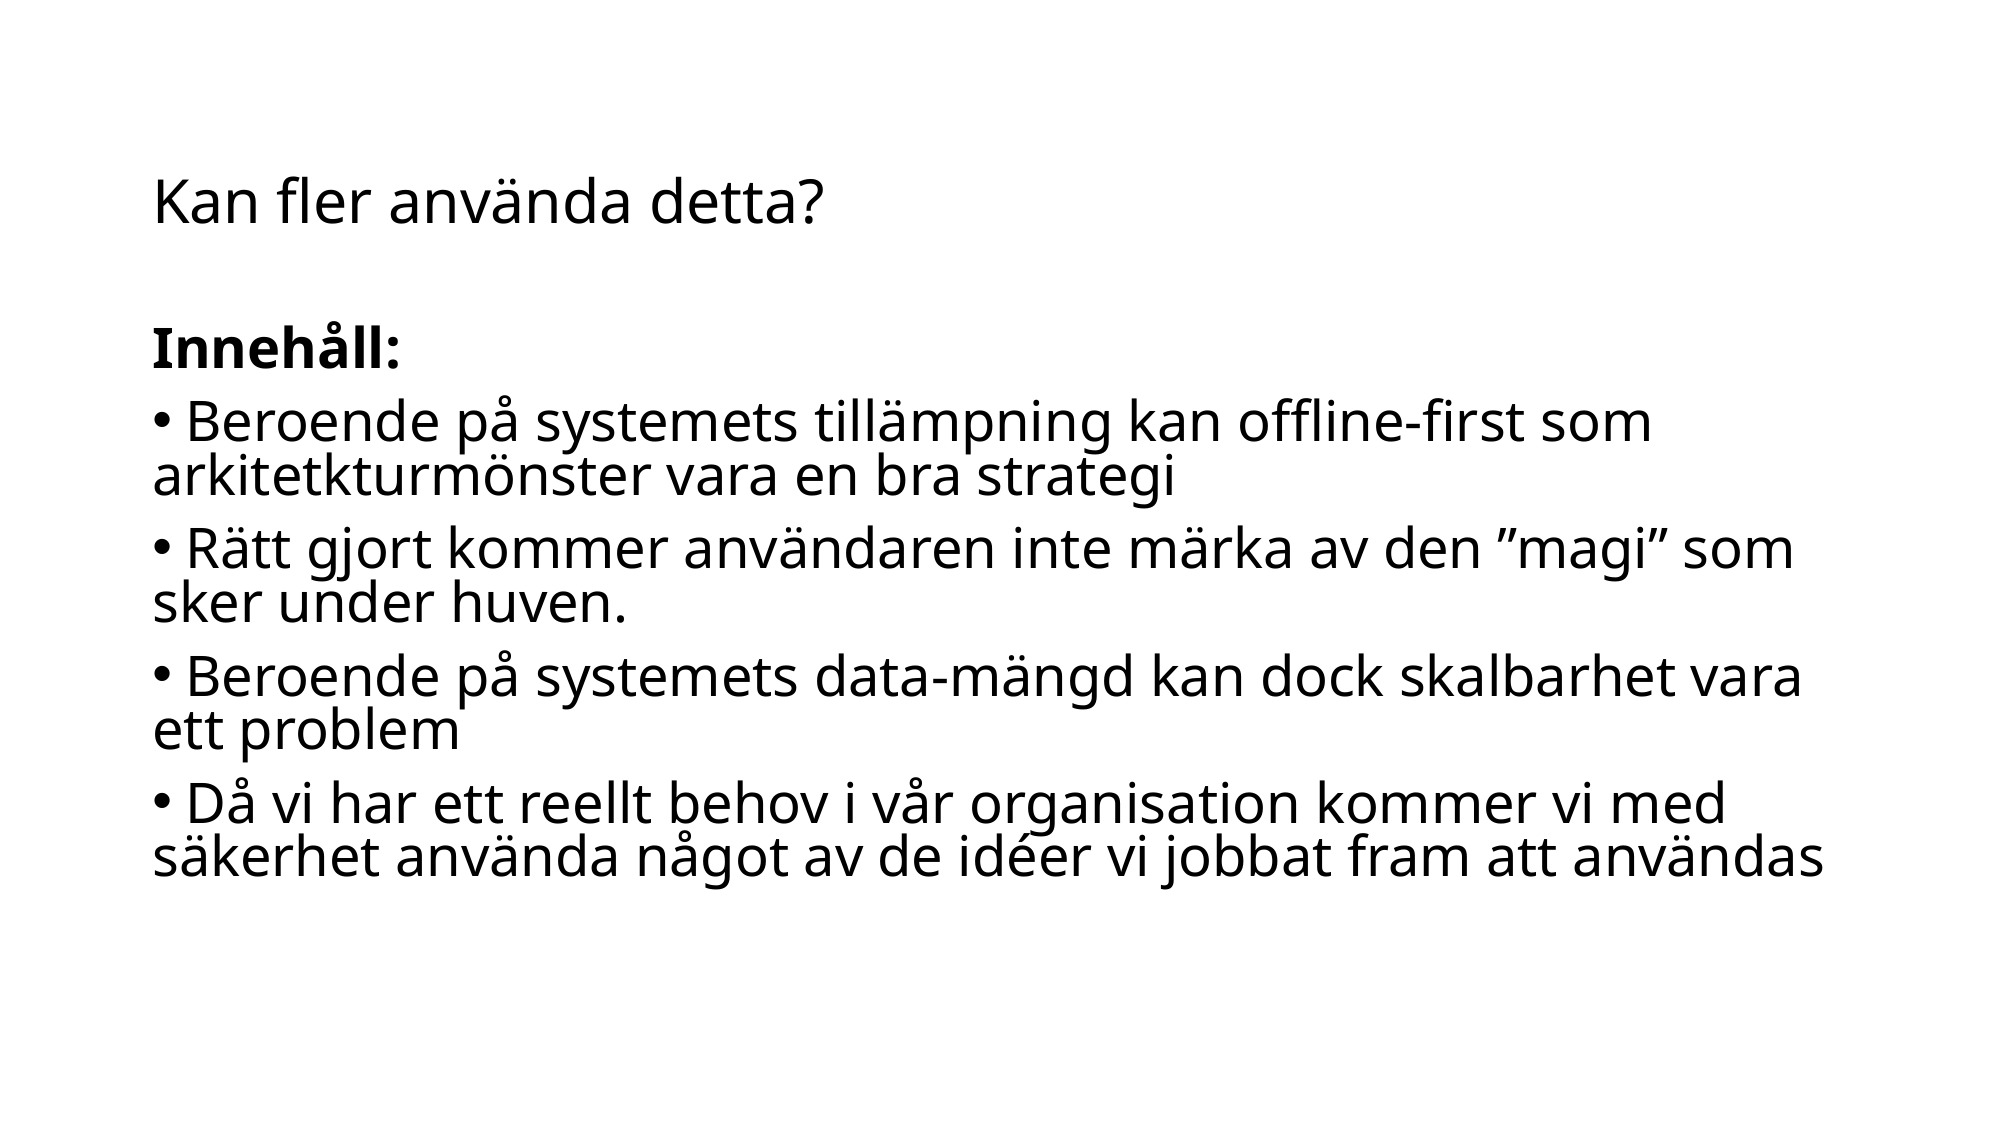

# Kan fler använda detta?
Innehåll:
 Beroende på systemets tillämpning kan offline-first som arkitetkturmönster vara en bra strategi
 Rätt gjort kommer användaren inte märka av den ”magi” som sker under huven.
 Beroende på systemets data-mängd kan dock skalbarhet vara ett problem
 Då vi har ett reellt behov i vår organisation kommer vi med säkerhet använda något av de idéer vi jobbat fram att användas